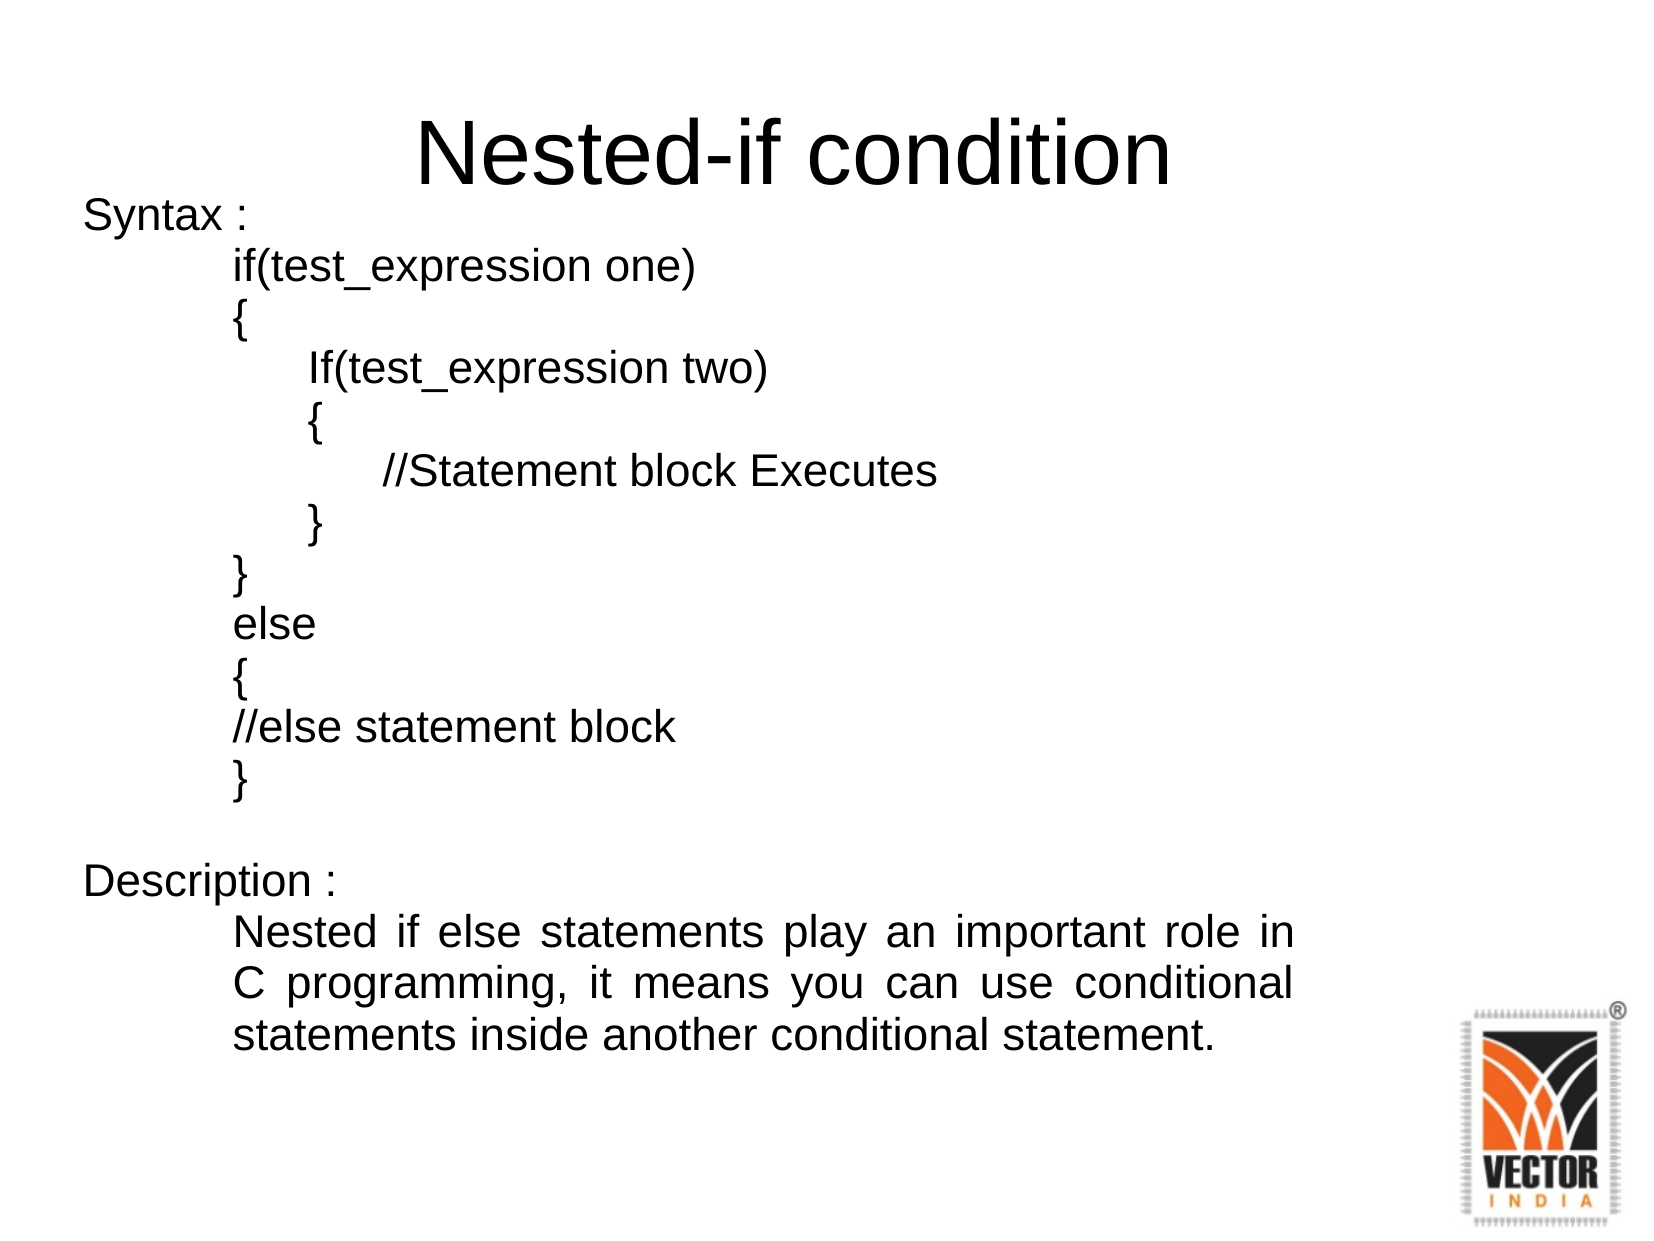

Syntax :
		if(test_expression one)
		{
 			If(test_expression two)
			{
 			//Statement block Executes
 			}
		}
		else
		{
 		//else statement block
		}
Description :
		Nested if else statements play an important role in 					C programming, it means you can use conditional 						statements inside another conditional statement.
# Nested-if condition